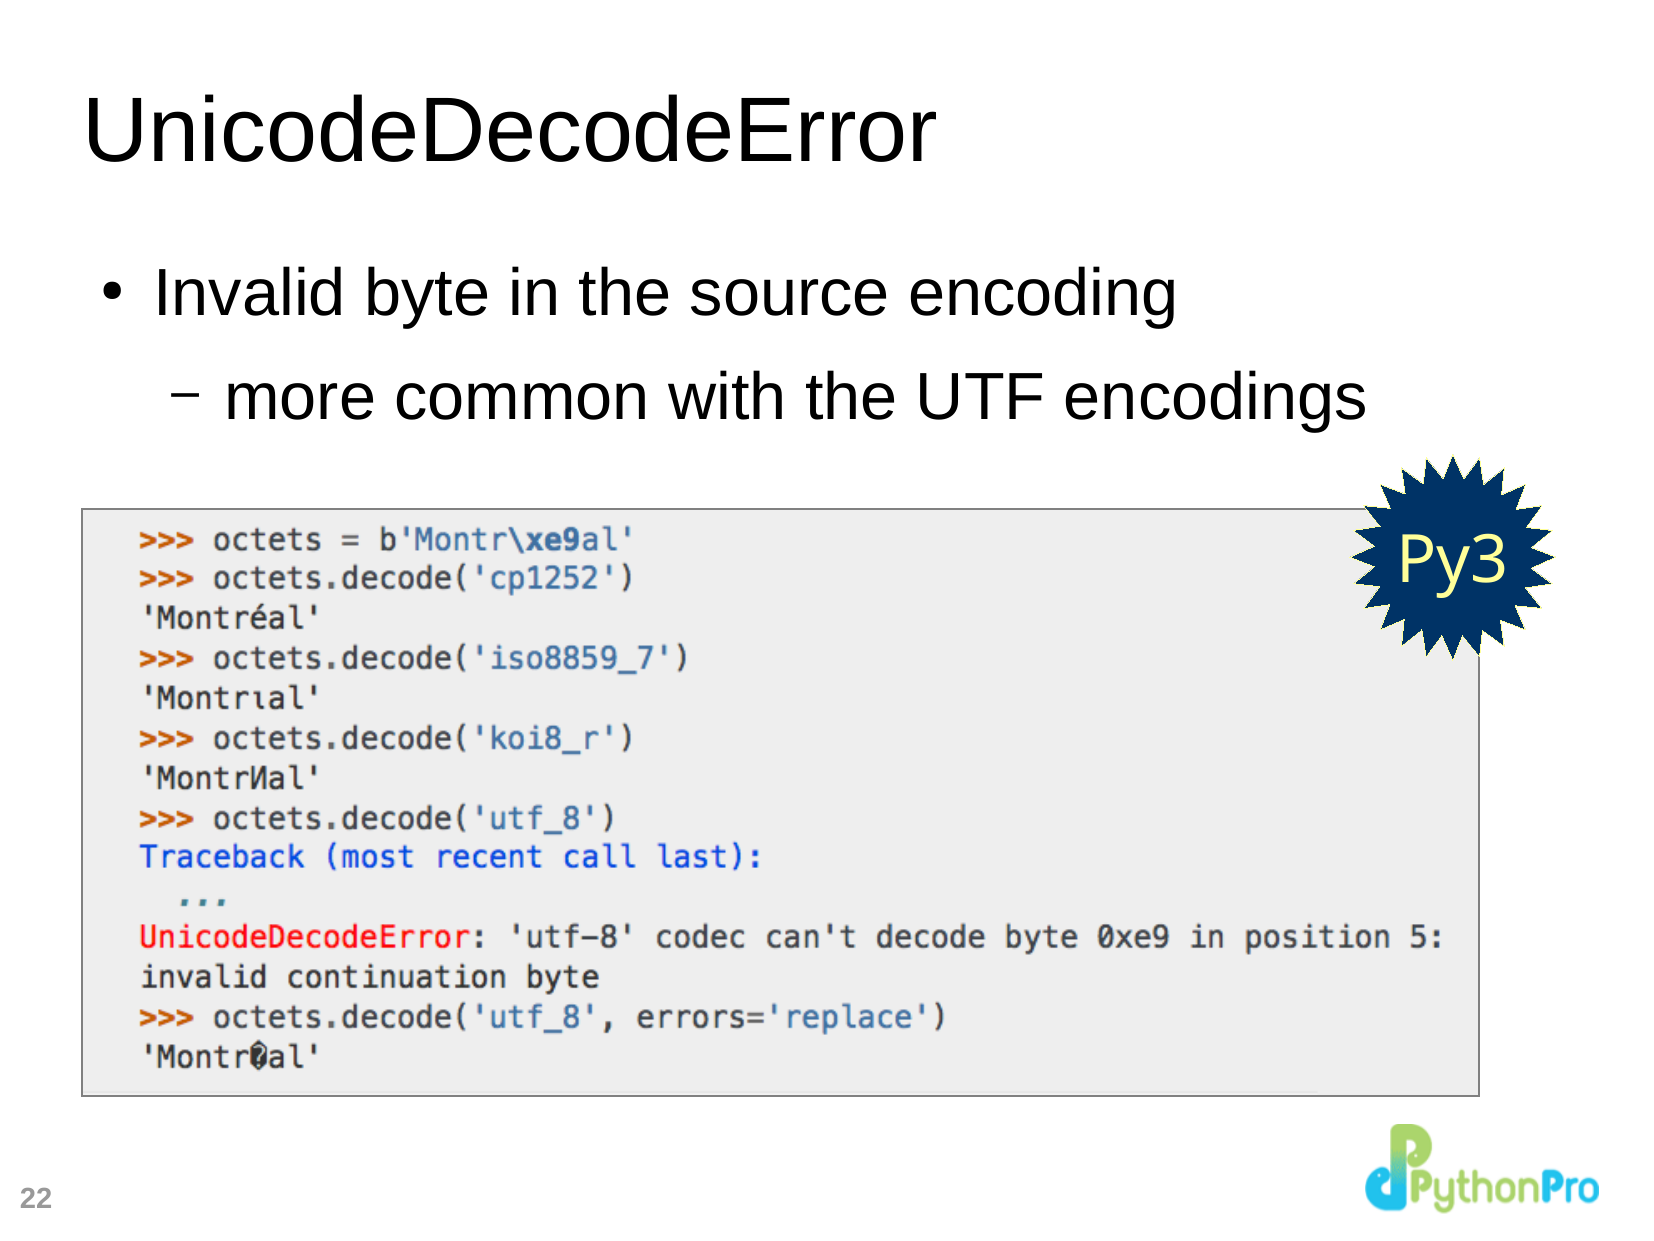

# UnicodeDecodeError
Invalid byte in the source encoding
more common with the UTF encodings
Py3
22